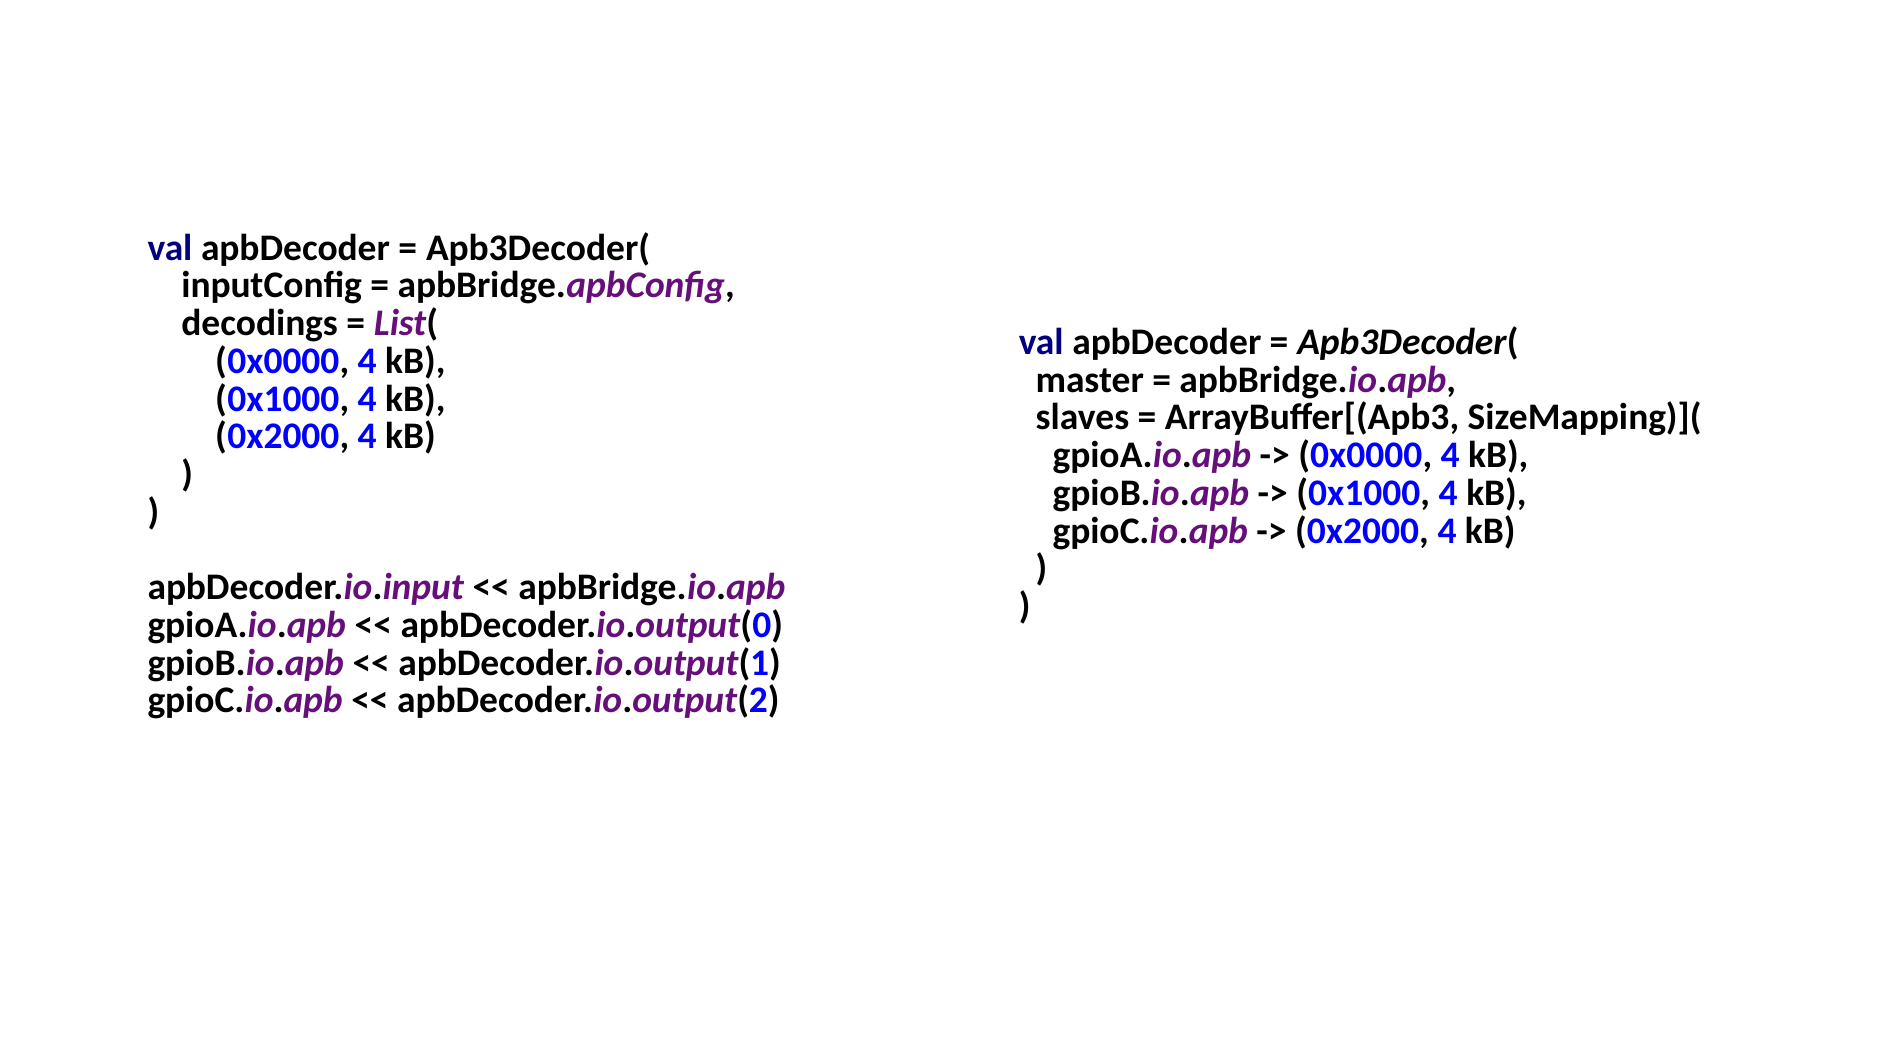

#
val apbDecoder = Apb3Decoder(
 inputConfig = apbBridge.apbConfig,
 decodings = List(
 (0x0000, 4 kB),
 (0x1000, 4 kB),
 (0x2000, 4 kB)
 )
)
apbDecoder.io.input << apbBridge.io.apb
gpioA.io.apb << apbDecoder.io.output(0)
gpioB.io.apb << apbDecoder.io.output(1)
gpioC.io.apb << apbDecoder.io.output(2)
val apbDecoder = Apb3Decoder(
 master = apbBridge.io.apb,
 slaves = ArrayBuffer[(Apb3, SizeMapping)](
 gpioA.io.apb -> (0x0000, 4 kB),
 gpioB.io.apb -> (0x1000, 4 kB),
 gpioC.io.apb -> (0x2000, 4 kB)
 )
)